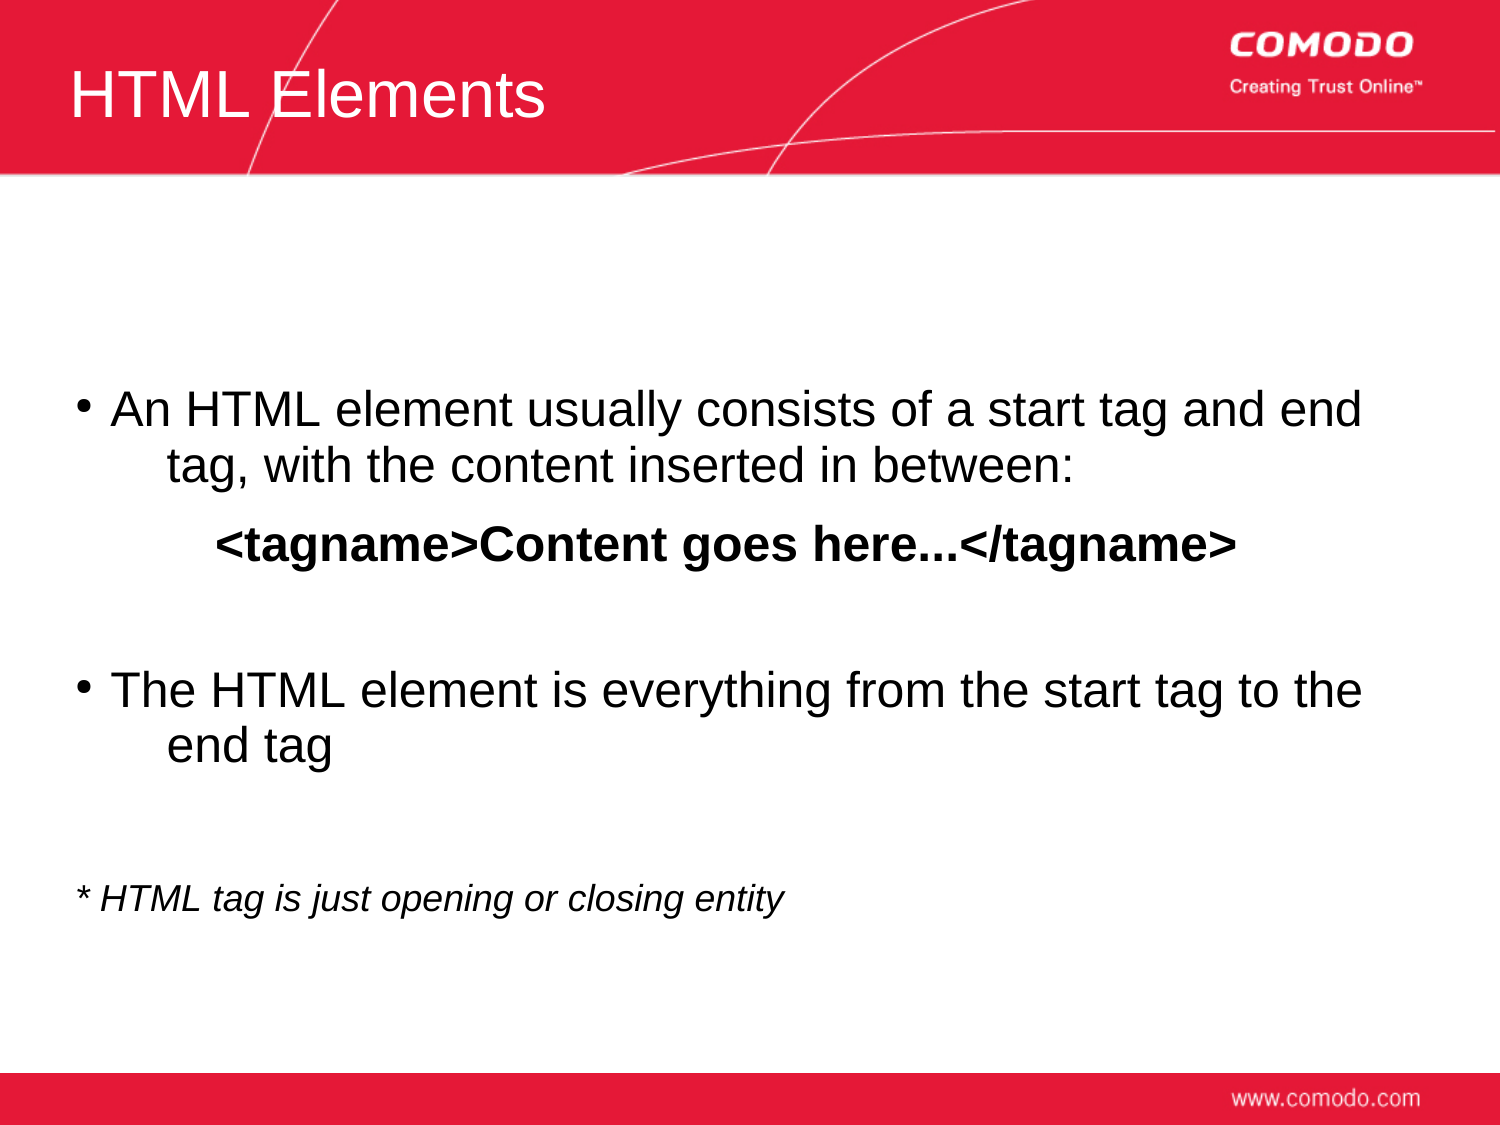

# HTML Elements
An HTML element usually consists of a start tag and end tag, with the content inserted in between:
 <tagname>Content goes here...</tagname>
The HTML element is everything from the start tag to the end tag
* HTML tag is just opening or closing entity